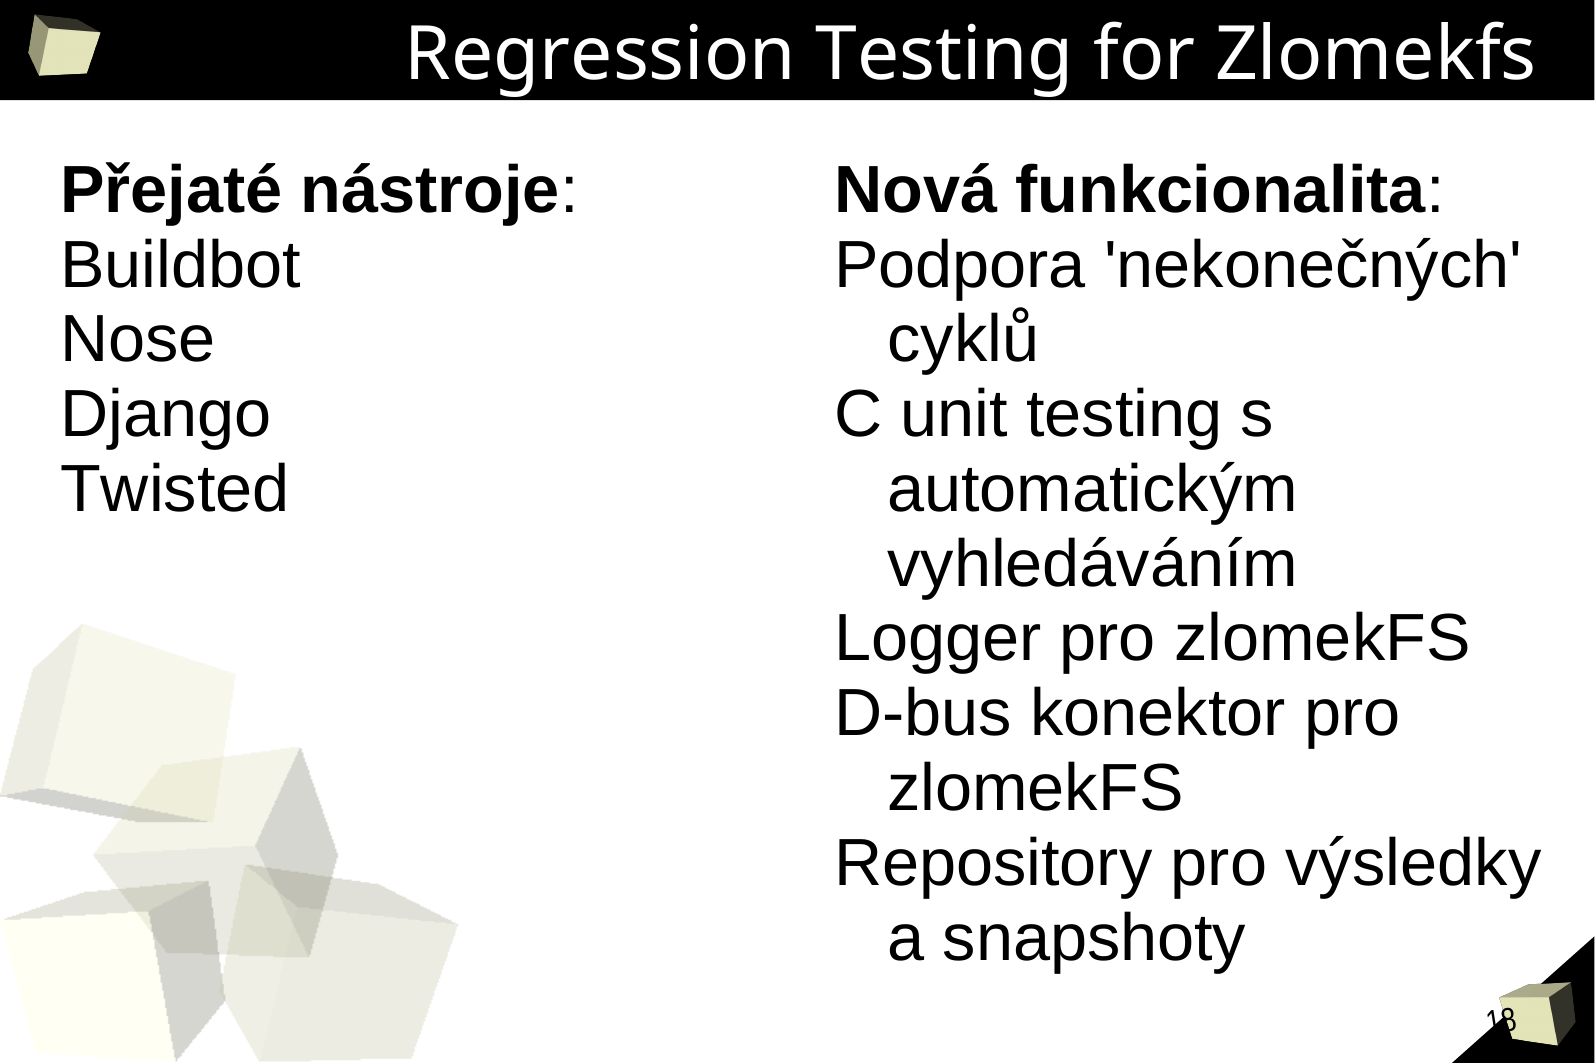

# Regression Testing for Zlomekfs
Přejaté nástroje:
Buildbot
Nose
Django
Twisted
Nová funkcionalita:
Podpora 'nekonečných' cyklů
C unit testing s automatickým vyhledáváním
Logger pro zlomekFS
D-bus konektor pro zlomekFS
Repository pro výsledky a snapshoty